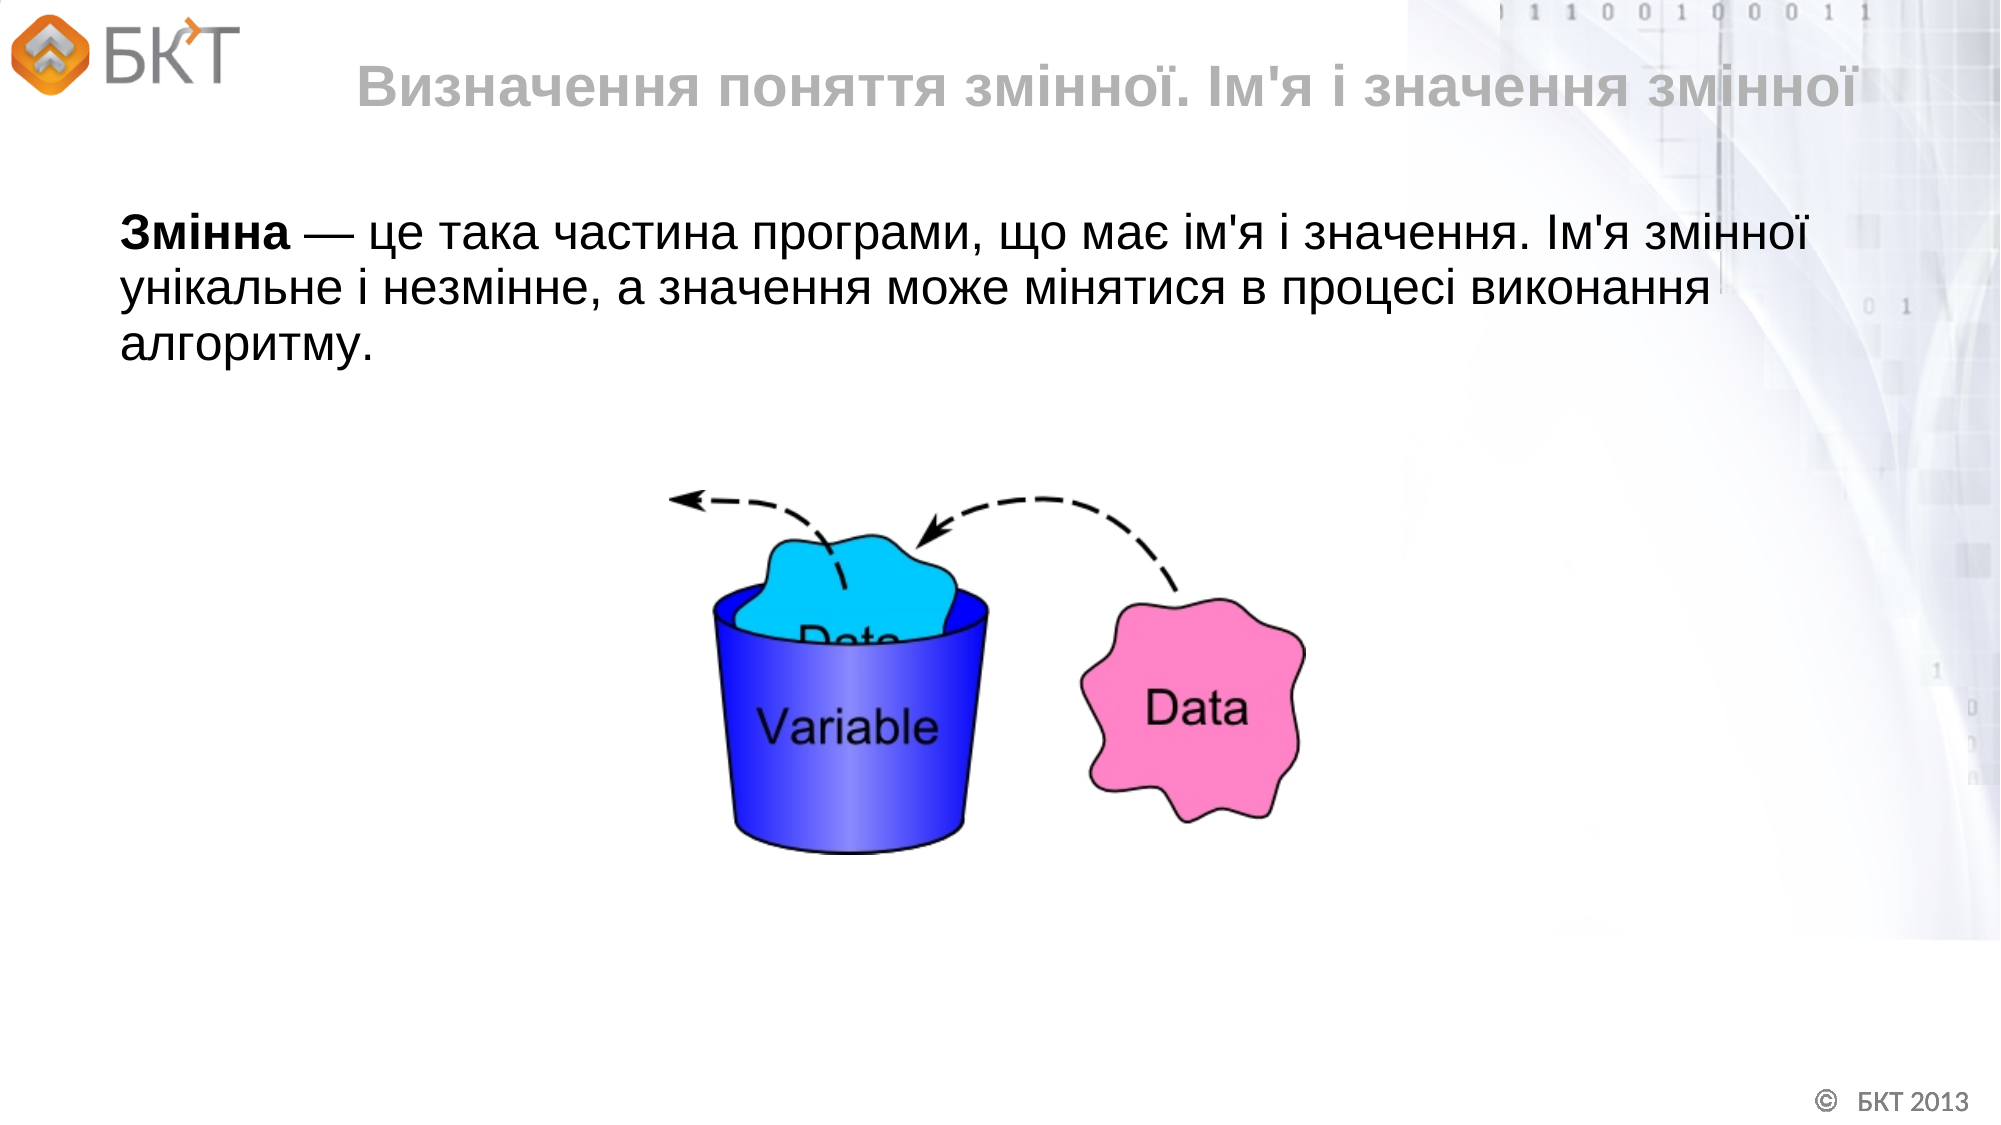

Визначення поняття змінної. Ім'я і значення змінної
Змінна — це така частина програми, що має ім'я і значення. Ім'я змінної унікальне і незмінне, а значення може мінятися в процесі виконання алгоритму.
БКТ 2013
БКТ 2013
БКТ 2013
БКТ 2013